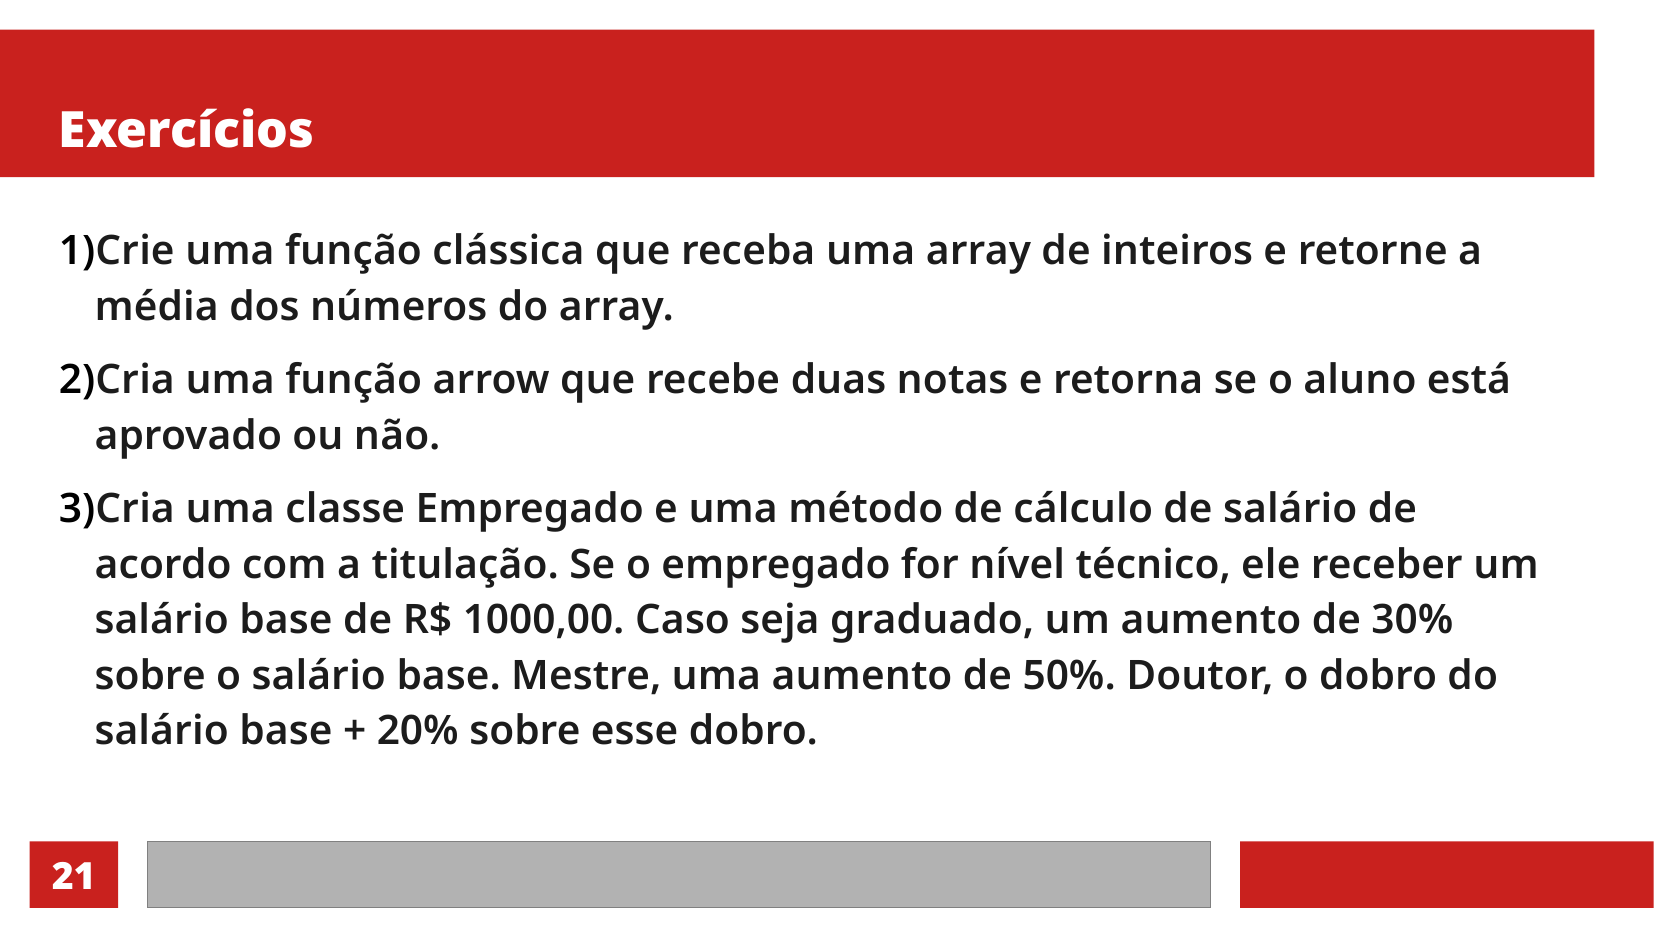

# Exercícios
Crie uma função clássica que receba uma array de inteiros e retorne a média dos números do array.
Cria uma função arrow que recebe duas notas e retorna se o aluno está aprovado ou não.
Cria uma classe Empregado e uma método de cálculo de salário de acordo com a titulação. Se o empregado for nível técnico, ele receber um salário base de R$ 1000,00. Caso seja graduado, um aumento de 30% sobre o salário base. Mestre, uma aumento de 50%. Doutor, o dobro do salário base + 20% sobre esse dobro.
21